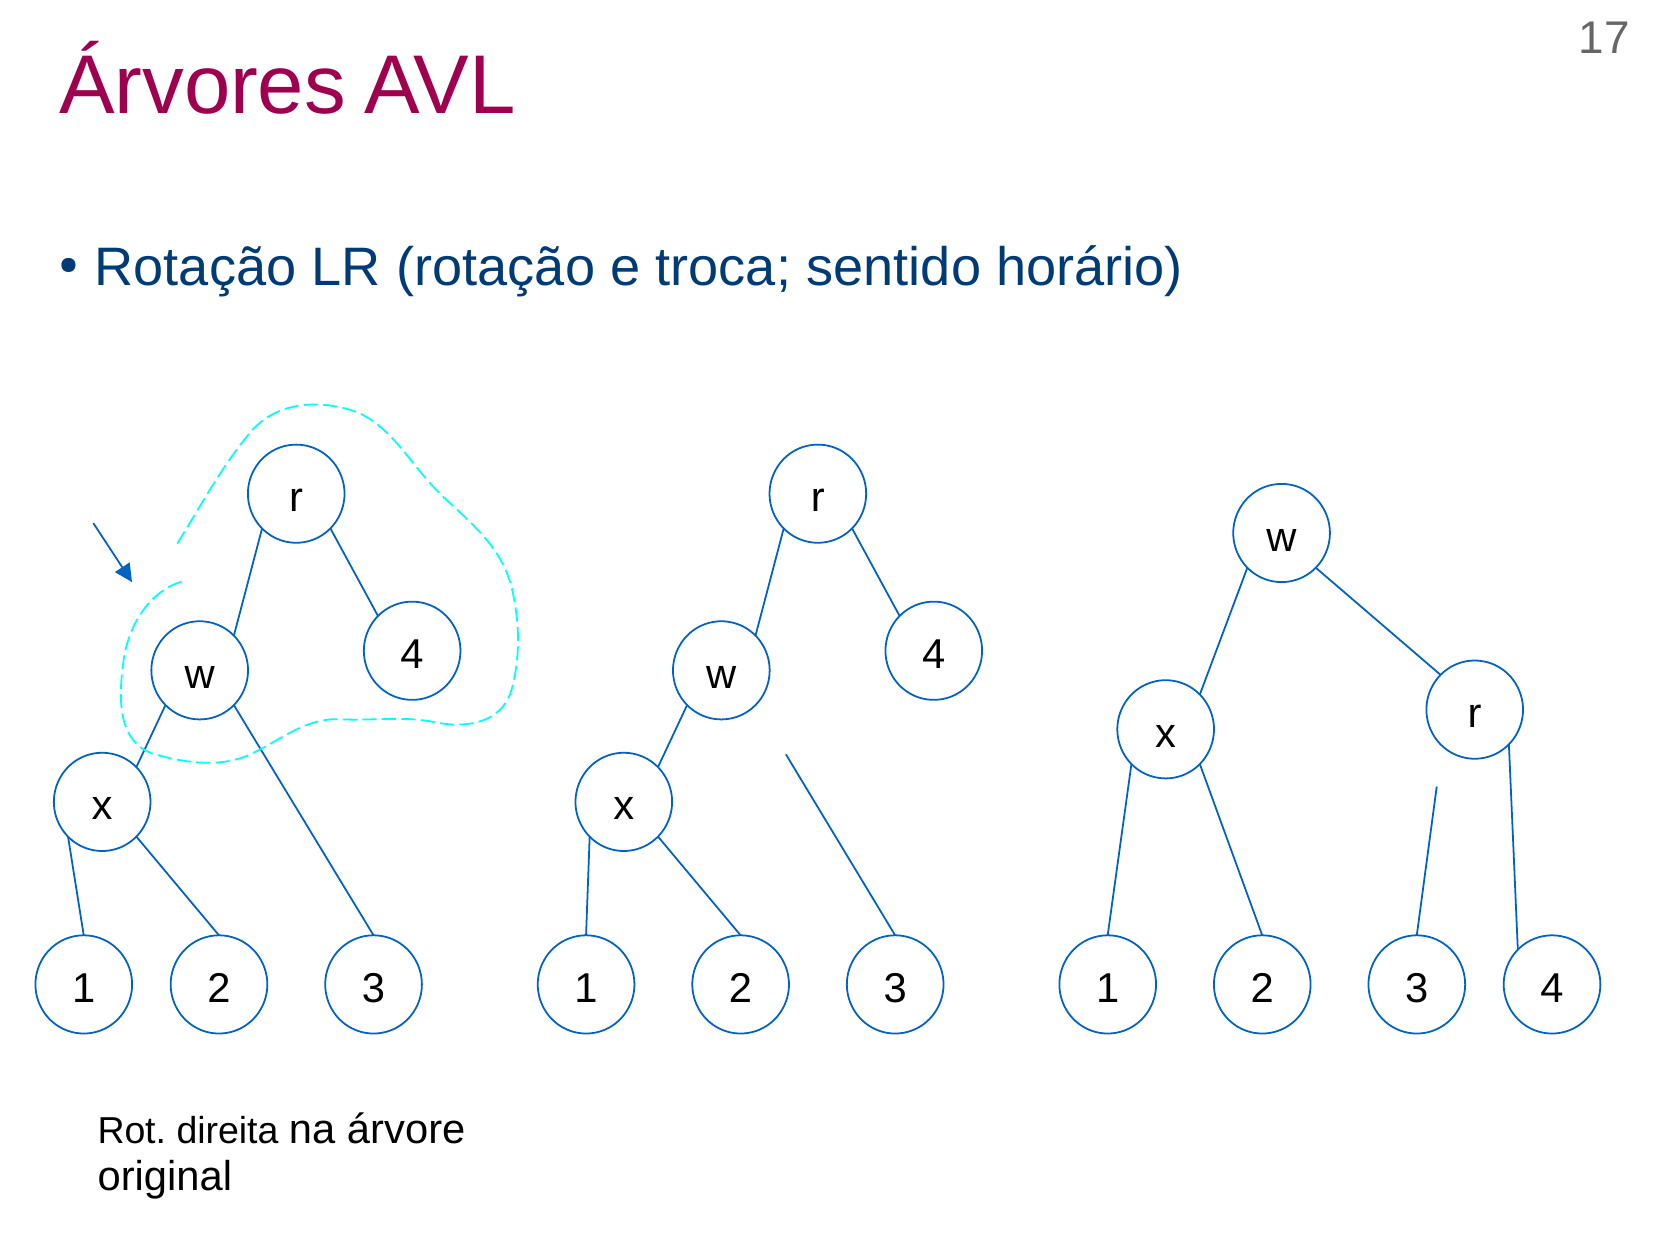

17
# Árvores AVL
Rotação LR (rotação e troca; sentido horário)
r
r
w
4
4
w
w
r
x
x
x
1
2
3
1
2
3
1
2
3
4
Rot. direita na árvore original